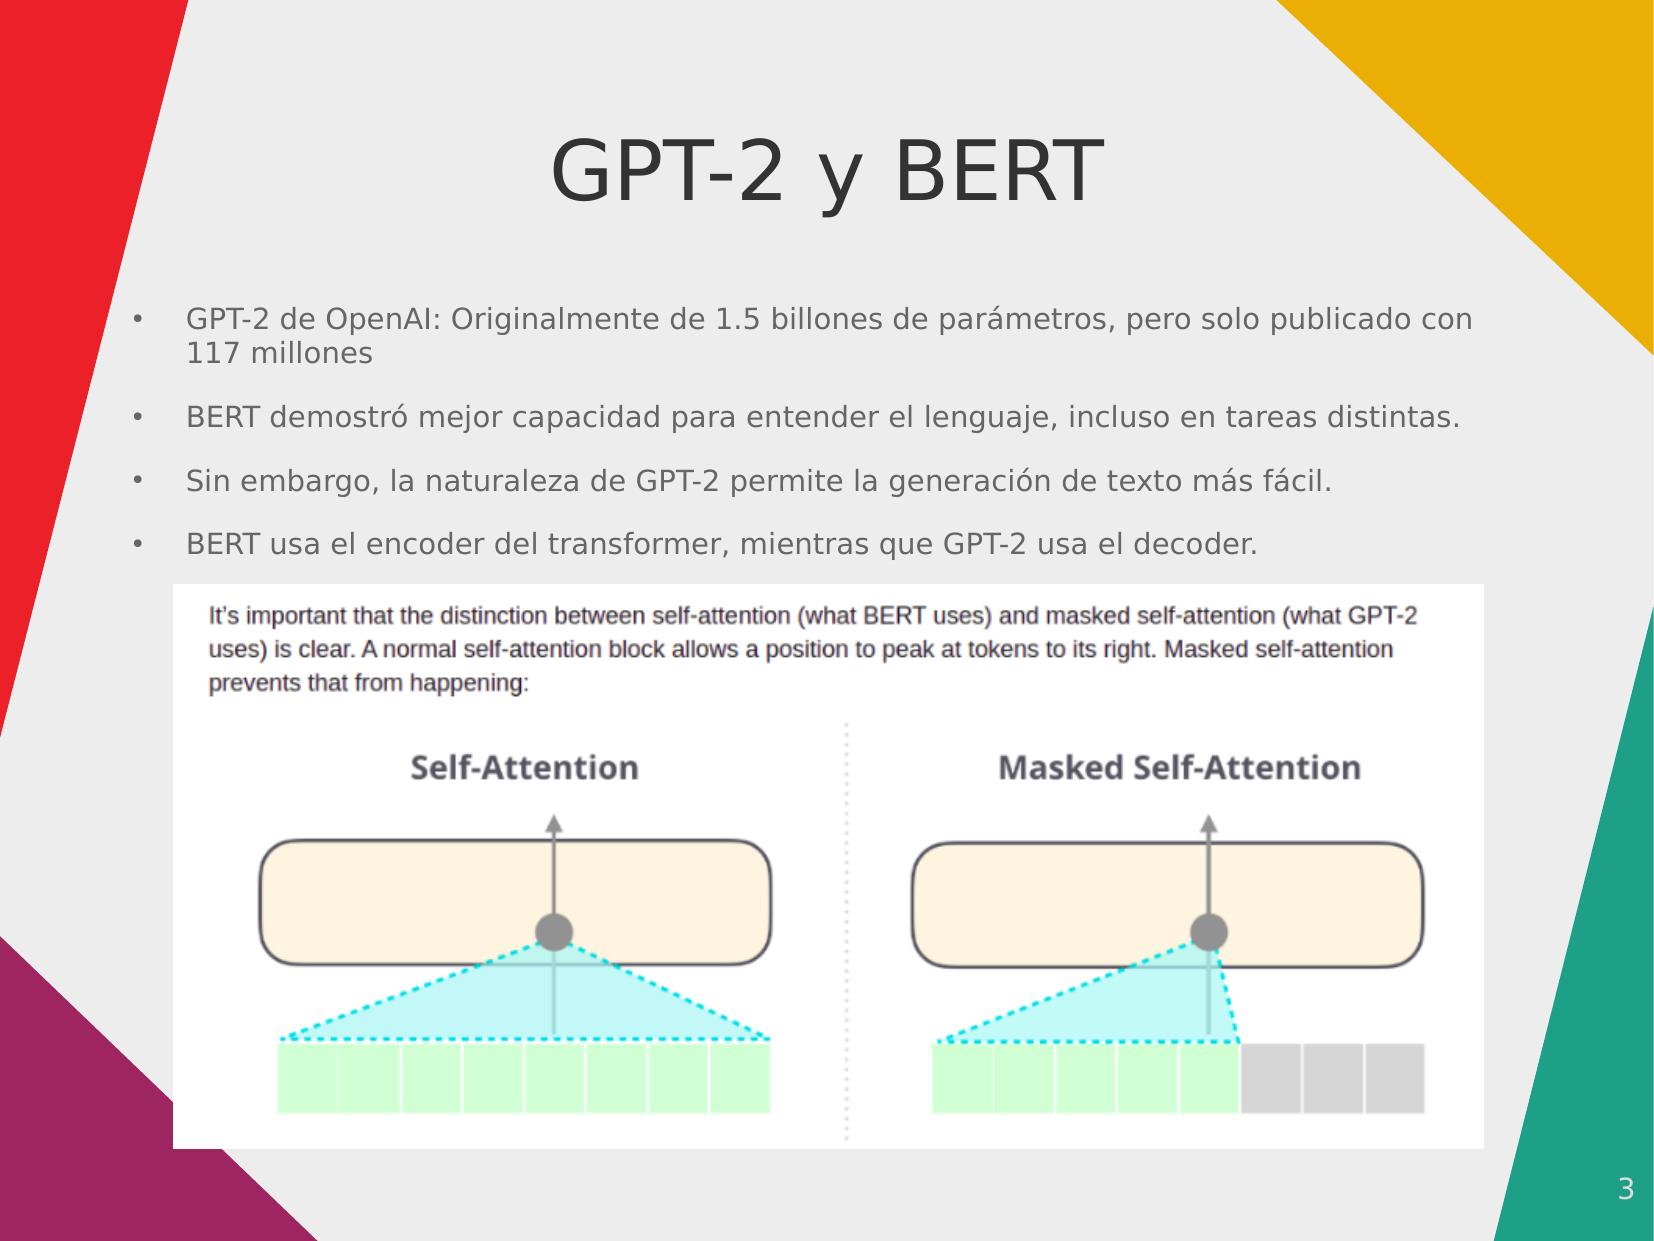

# GPT-2 y BERT
GPT-2 de OpenAI: Originalmente de 1.5 billones de parámetros, pero solo publicado con 117 millones
BERT demostró mejor capacidad para entender el lenguaje, incluso en tareas distintas.
Sin embargo, la naturaleza de GPT-2 permite la generación de texto más fácil.
BERT usa el encoder del transformer, mientras que GPT-2 usa el decoder.
3